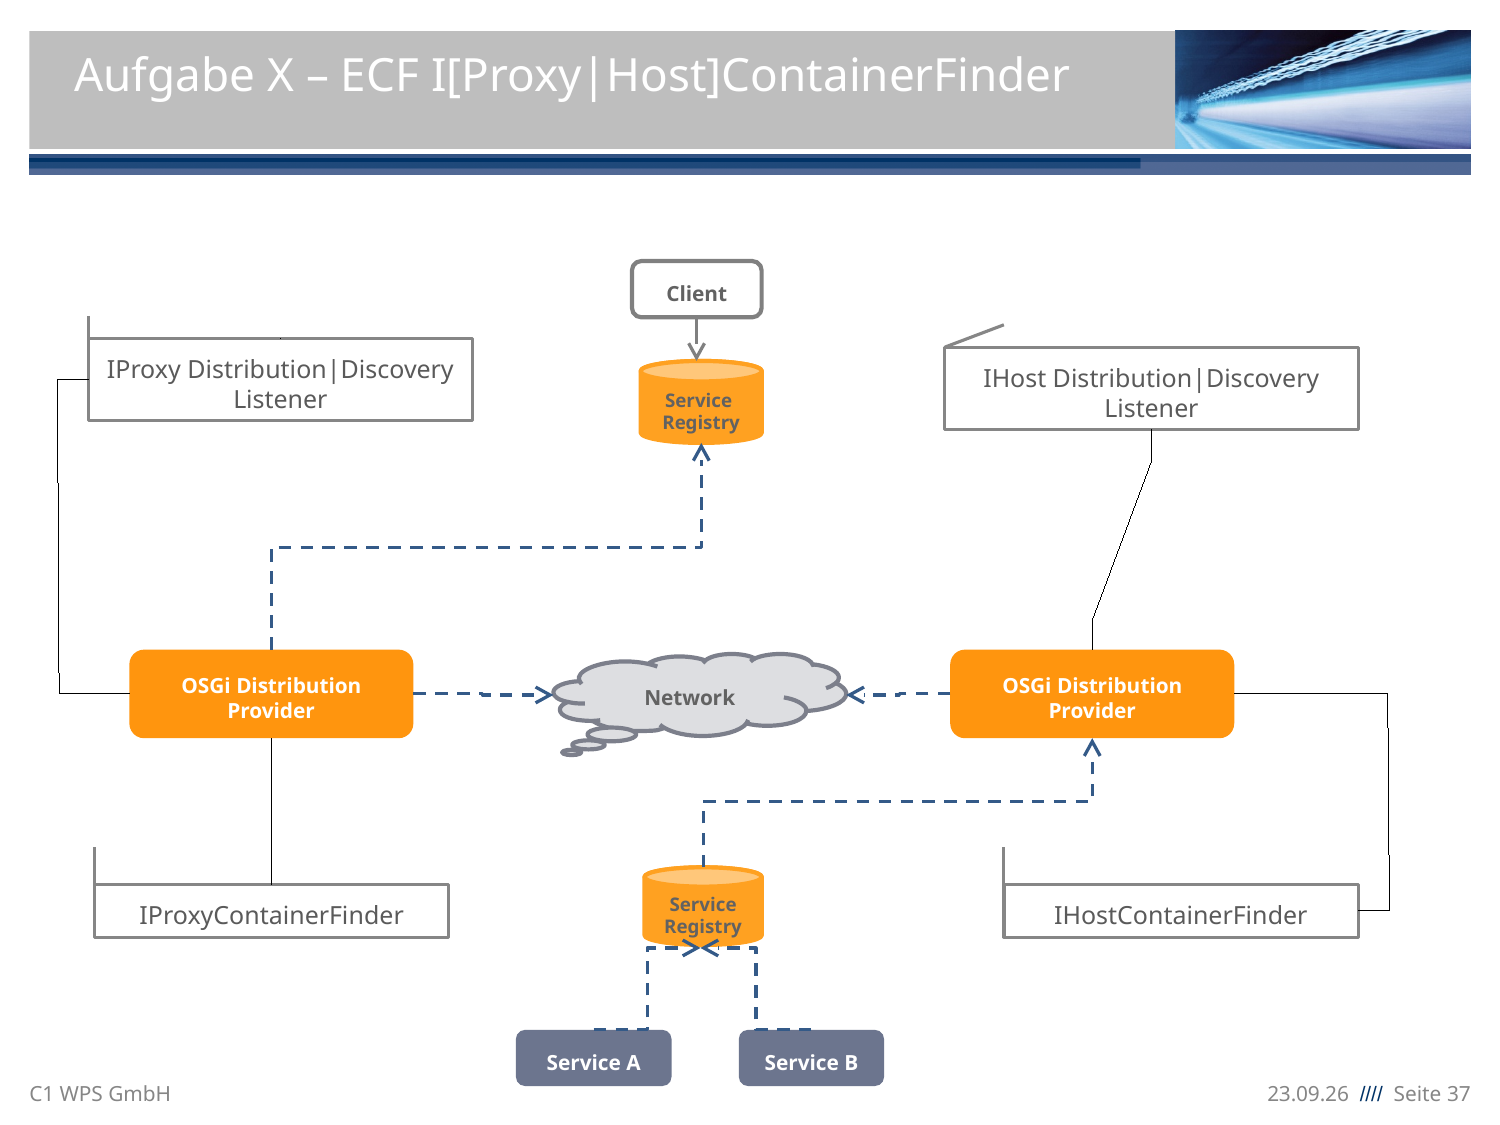

# Aufgabe X – ECF I[Proxy|Host]ContainerFinder
Client
IProxy Distribution|Discovery Listener
IHost Distribution|Discovery Listener
Service Registry
OSGi Distribution Provider
OSGi Distribution Provider
Network
Service Registry
IProxyContainerFinder
IHostContainerFinder
Service A
Service B